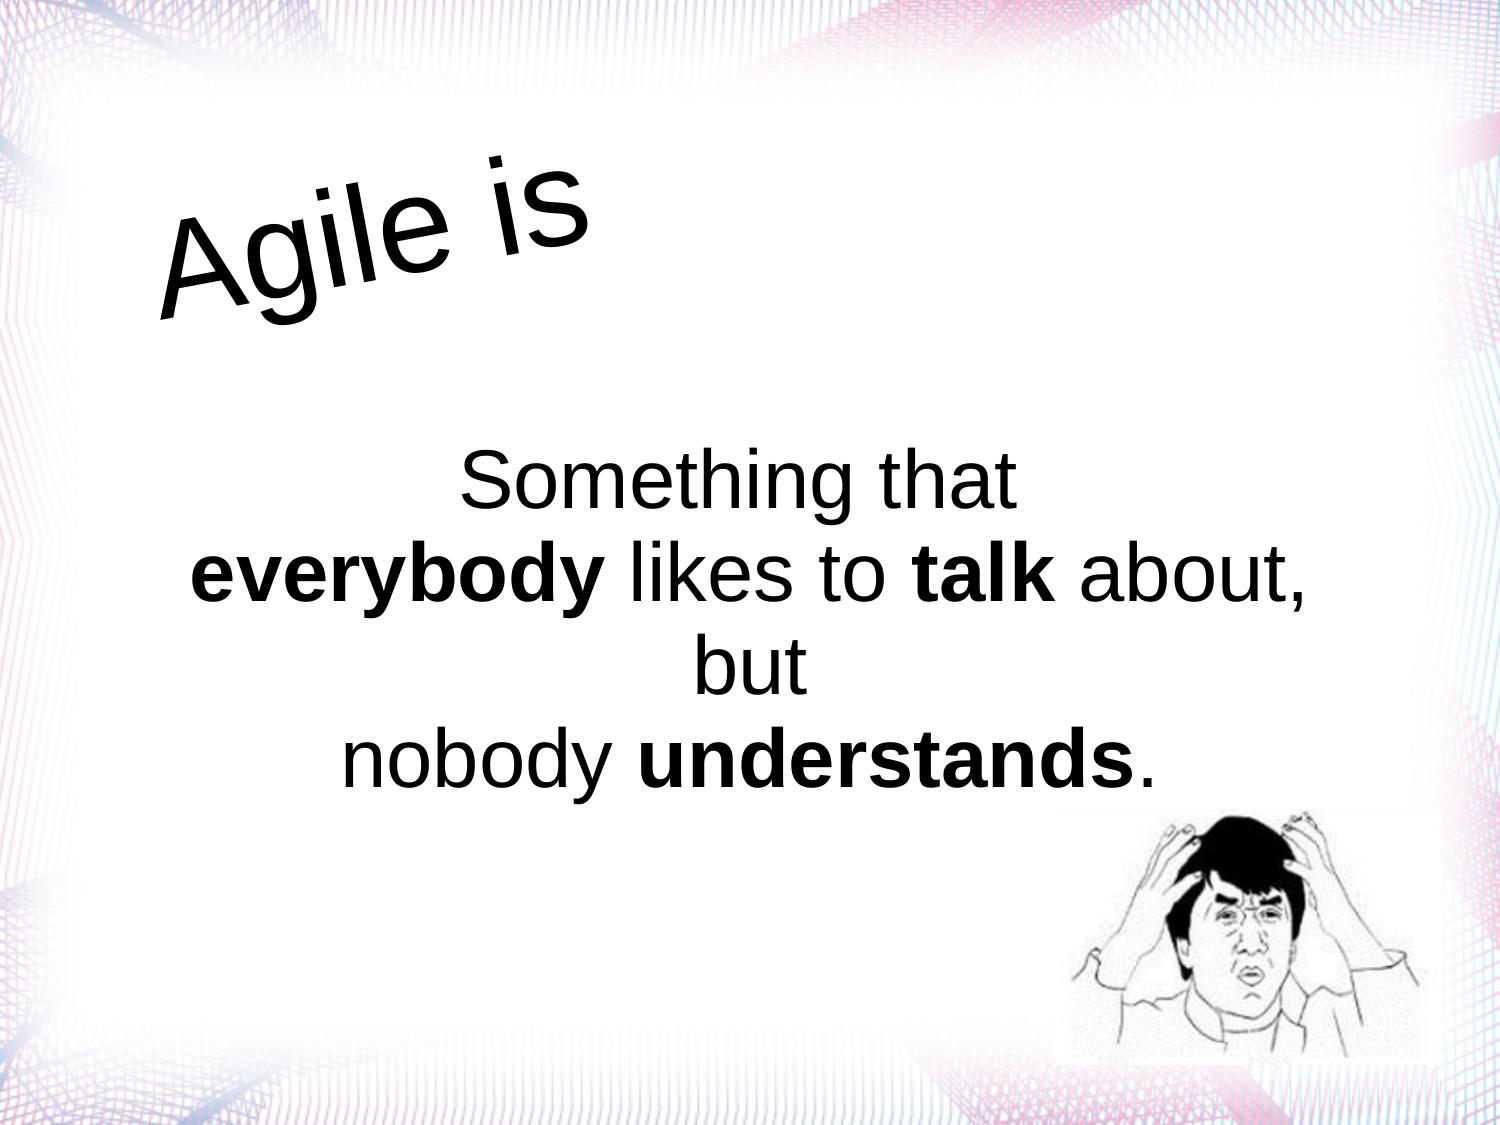

#
Agile is
Something that
everybody likes to talk about,
but
nobody understands.